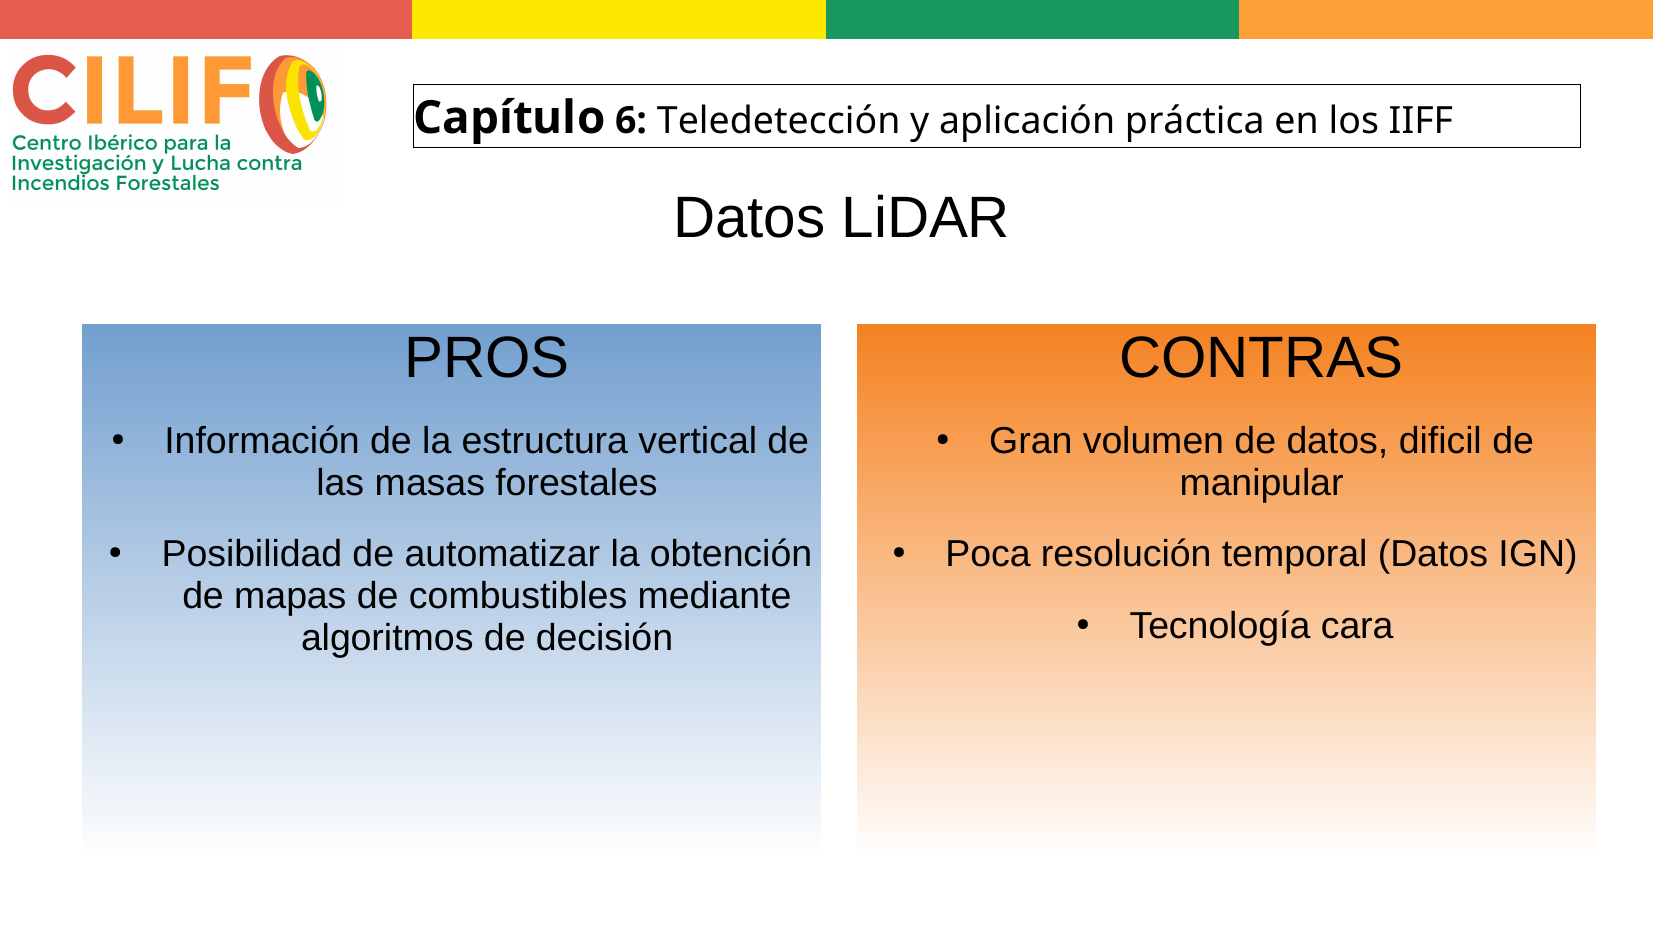

# Datos LiDAR
PROS
Información de la estructura vertical de las masas forestales
Posibilidad de automatizar la obtención de mapas de combustibles mediante algoritmos de decisión
CONTRAS
Gran volumen de datos, dificil de manipular
Poca resolución temporal (Datos IGN)
Tecnología cara